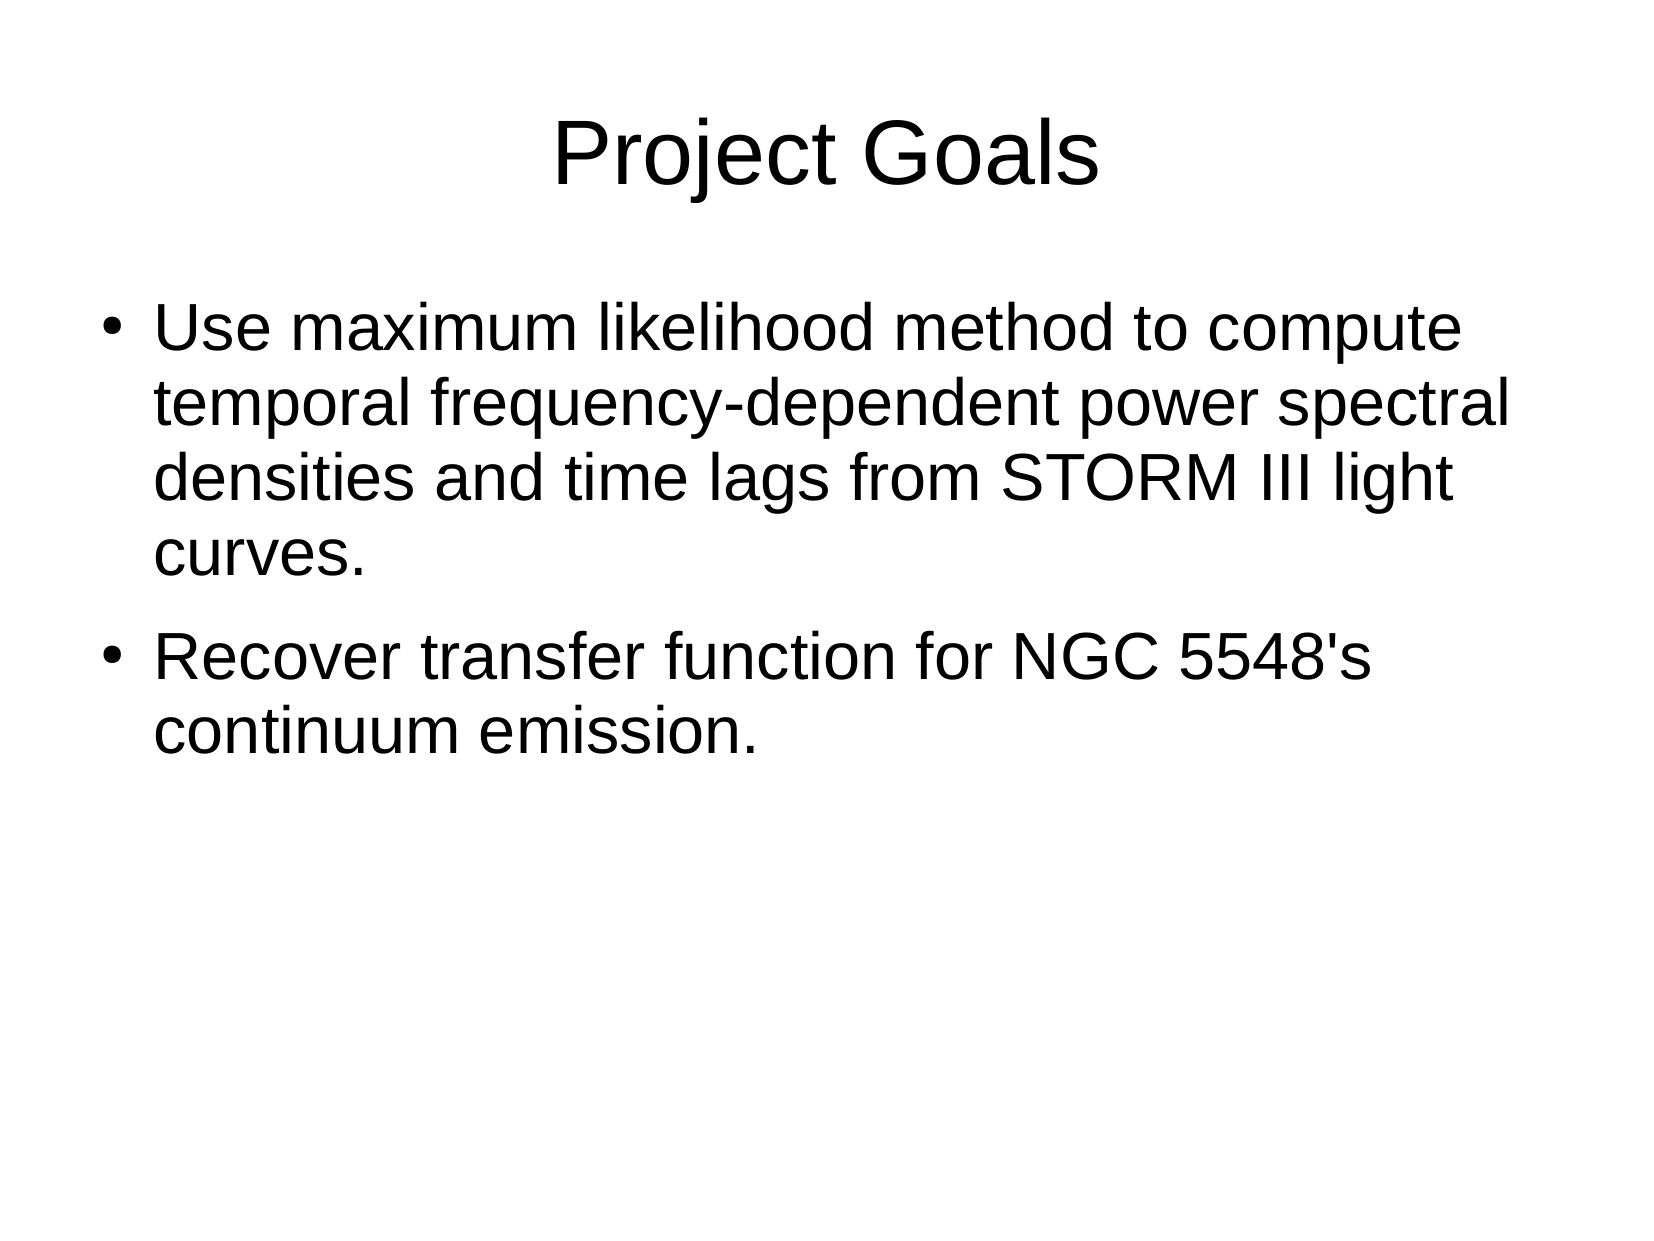

# Project Goals
Use maximum likelihood method to compute temporal frequency-dependent power spectral densities and time lags from STORM III light curves.
Recover transfer function for NGC 5548's continuum emission.